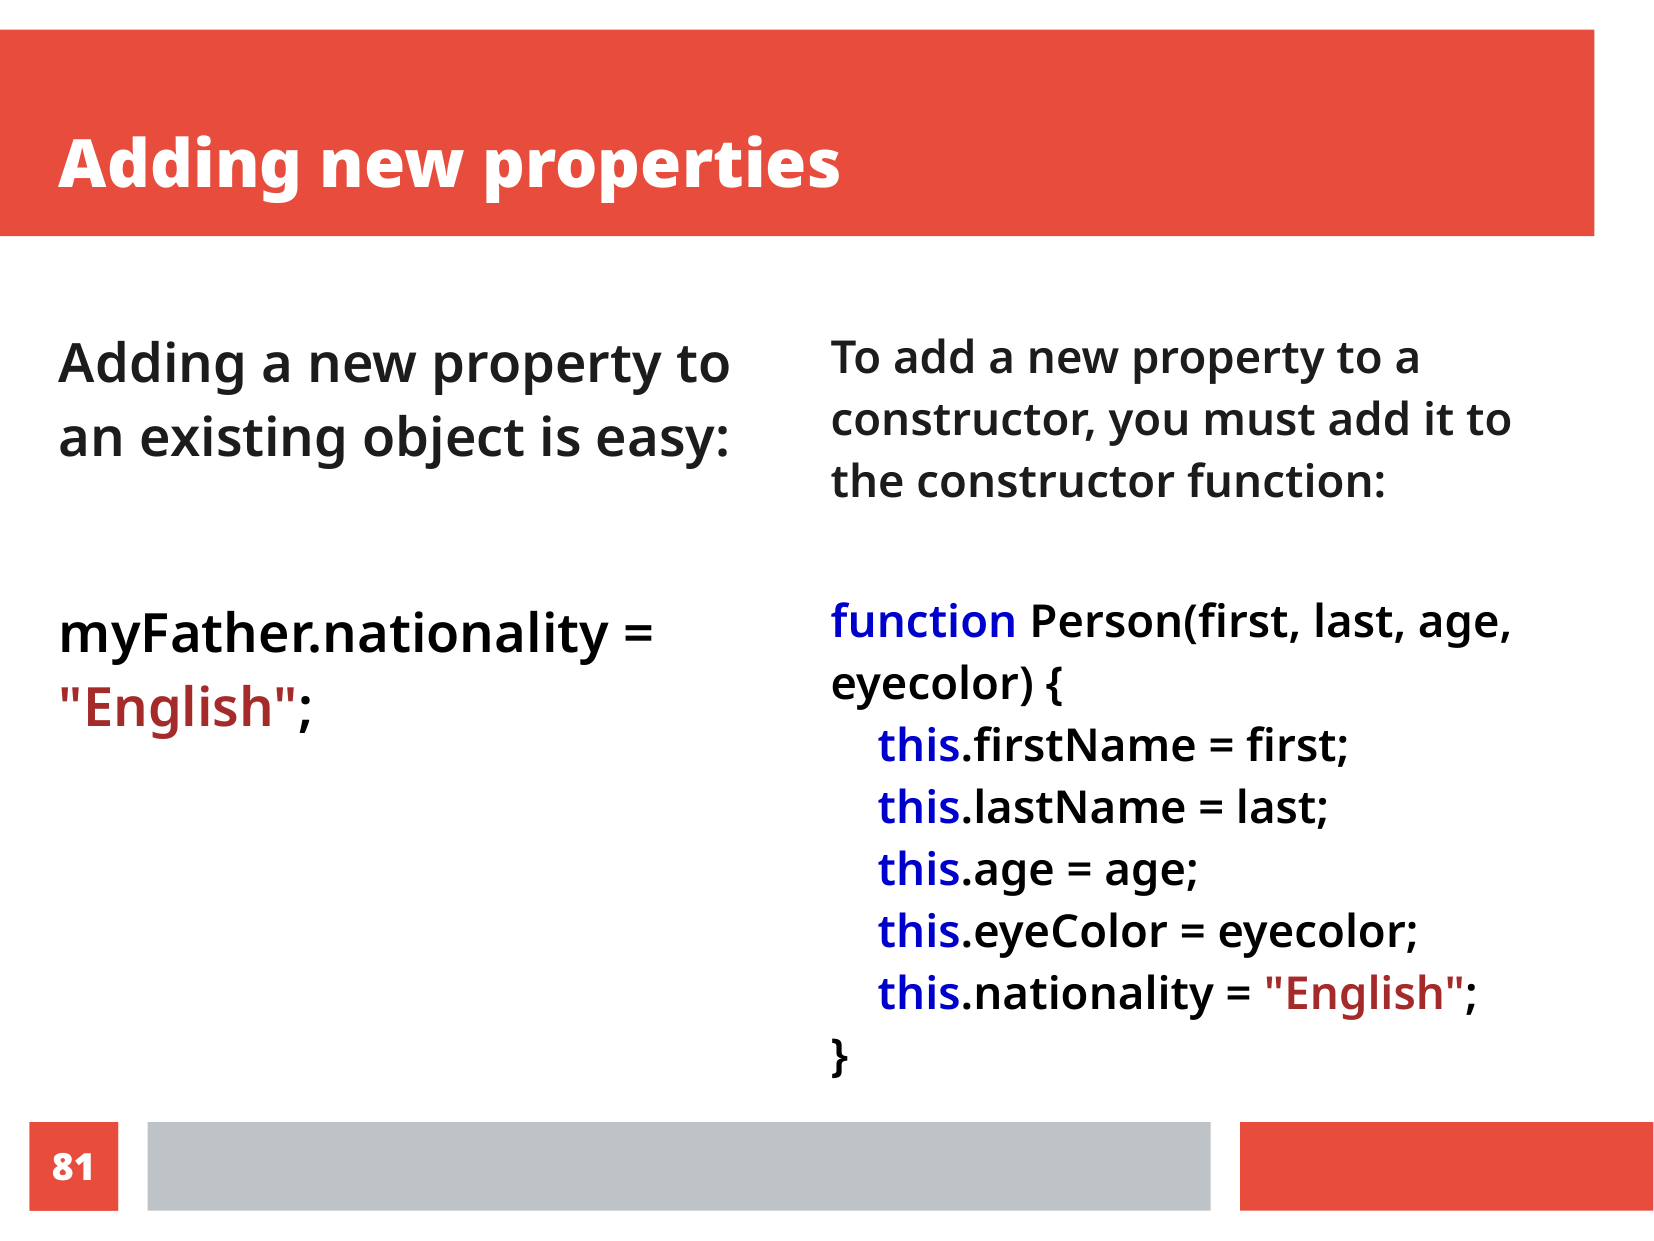

# Adding new properties
Adding a new property to an existing object is easy:
myFather.nationality = "English";
To add a new property to a constructor, you must add it to the constructor function:
function Person(first, last, age, eyecolor) {
    this.firstName = first;
    this.lastName = last;
    this.age = age;
    this.eyeColor = eyecolor;
    this.nationality = "English";
}
81